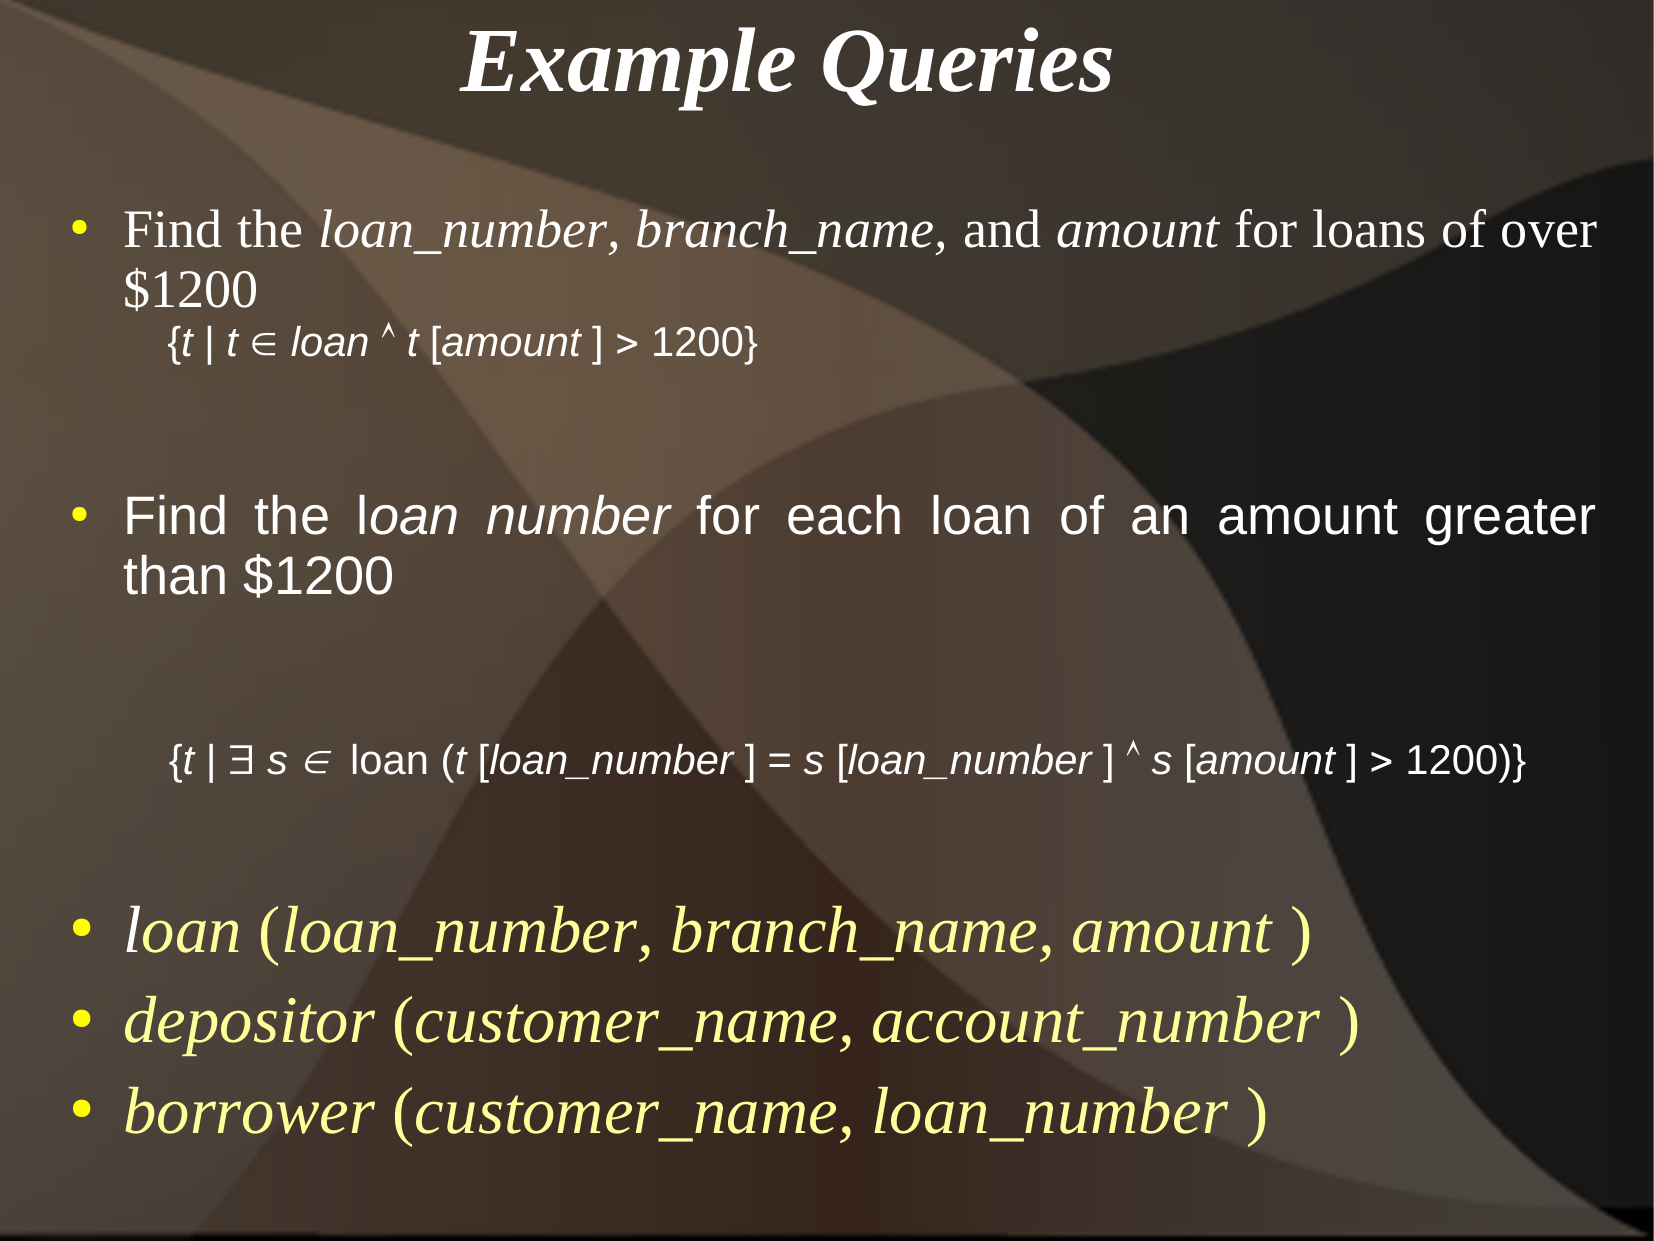

# Example Queries
Find the loan_number, branch_name, and amount for loans of over $1200
 {t | t  loan  t [amount ]  1200}
Find the loan number for each loan of an amount greater than $1200
 {t |  s loan (t [loan_number ] = s [loan_number ]  s [amount ]  1200)}
loan (loan_number, branch_name, amount )
depositor (customer_name, account_number )
borrower (customer_name, loan_number )